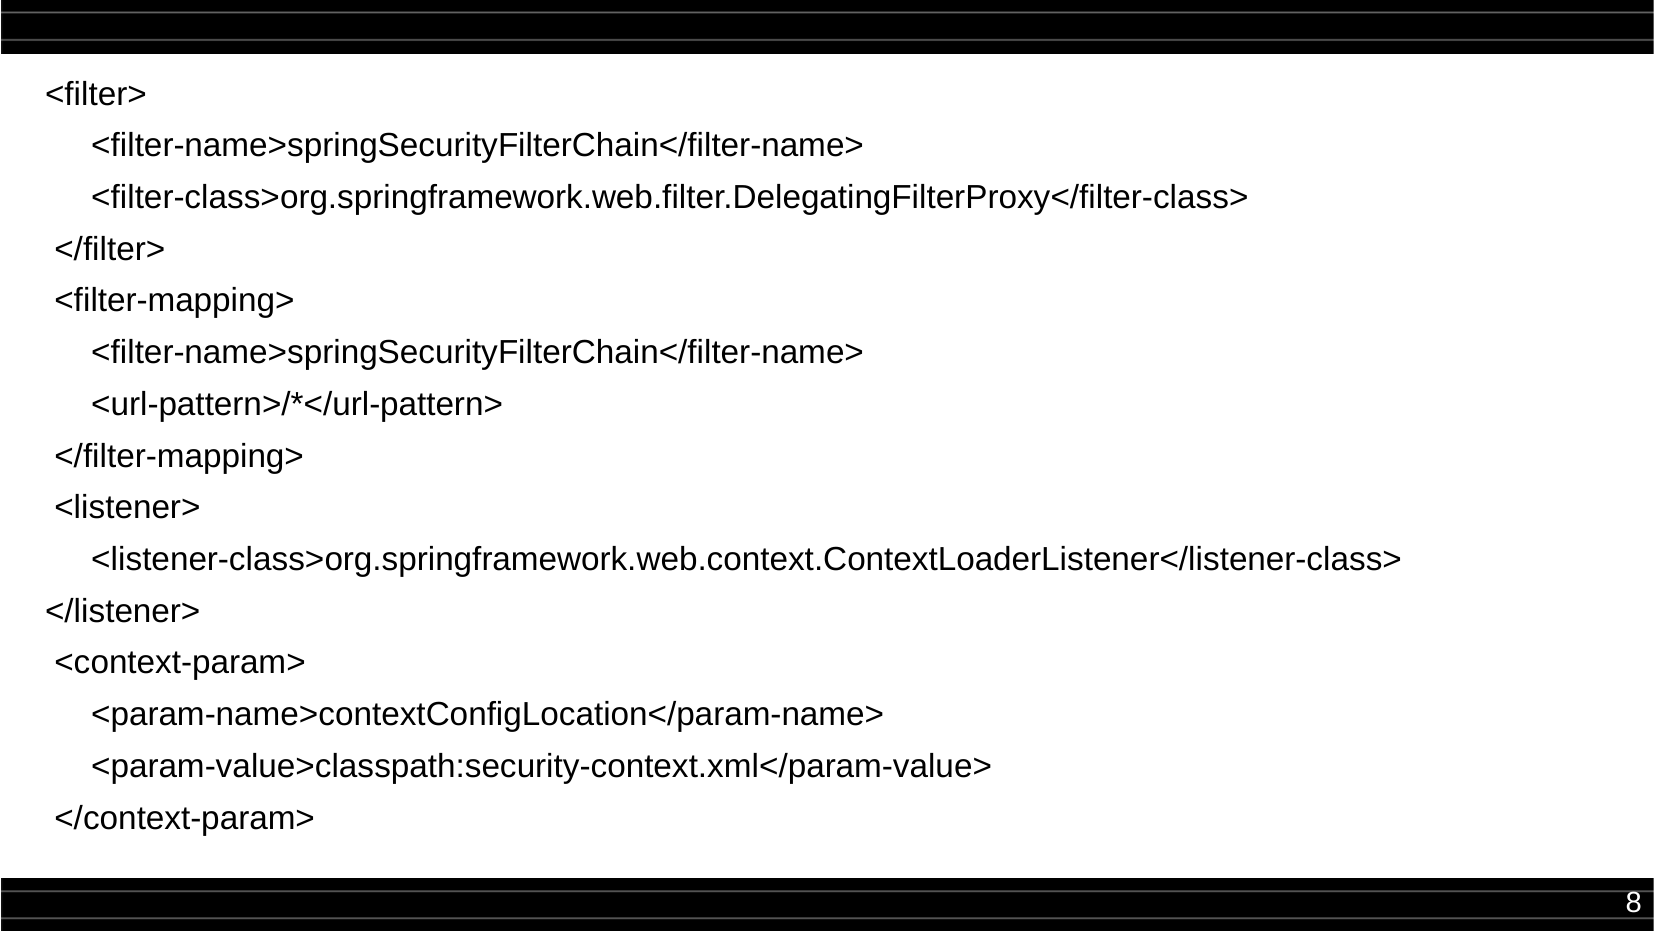

# <filter>
 <filter-name>springSecurityFilterChain</filter-name>
 <filter-class>org.springframework.web.filter.DelegatingFilterProxy</filter-class>
 </filter>
 <filter-mapping>
 <filter-name>springSecurityFilterChain</filter-name>
 <url-pattern>/*</url-pattern>
 </filter-mapping>
 <listener>
 <listener-class>org.springframework.web.context.ContextLoaderListener</listener-class>
</listener>
 <context-param>
 <param-name>contextConfigLocation</param-name>
 <param-value>classpath:security-context.xml</param-value>
 </context-param>